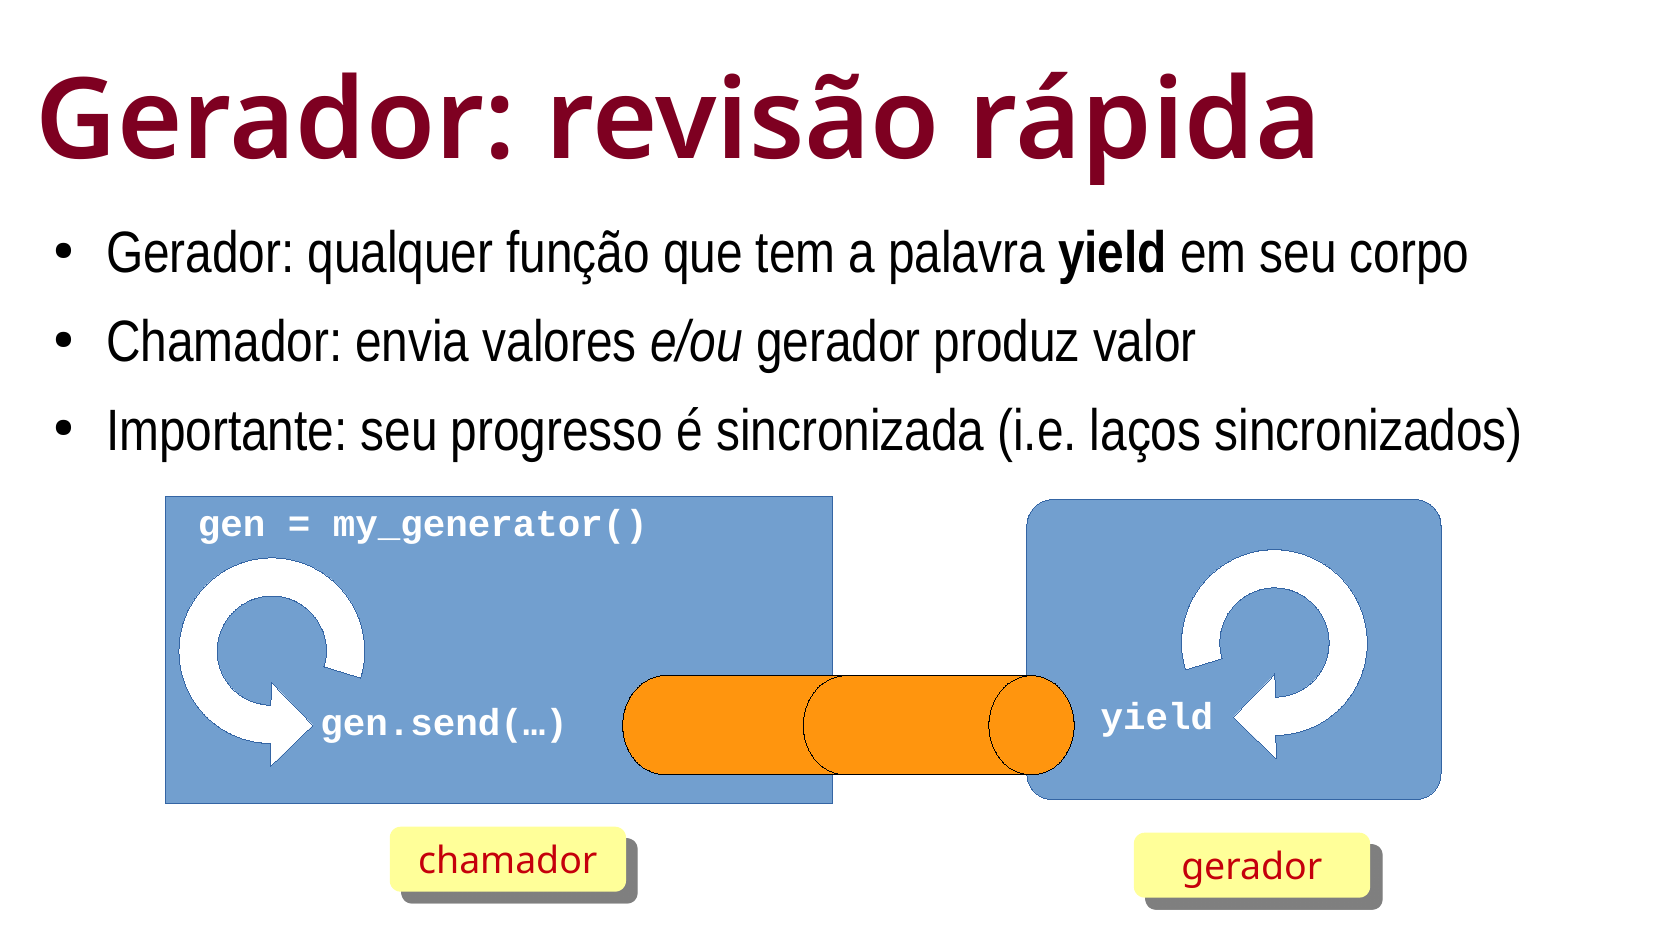

# Gerador: revisão rápida
Gerador: qualquer função que tem a palavra yield em seu corpo
Chamador: envia valores e/ou gerador produz valor
Importante: seu progresso é sincronizada (i.e. laços sincronizados)
gen = my_generator()
yield
gen.send(…)
chamador
gerador